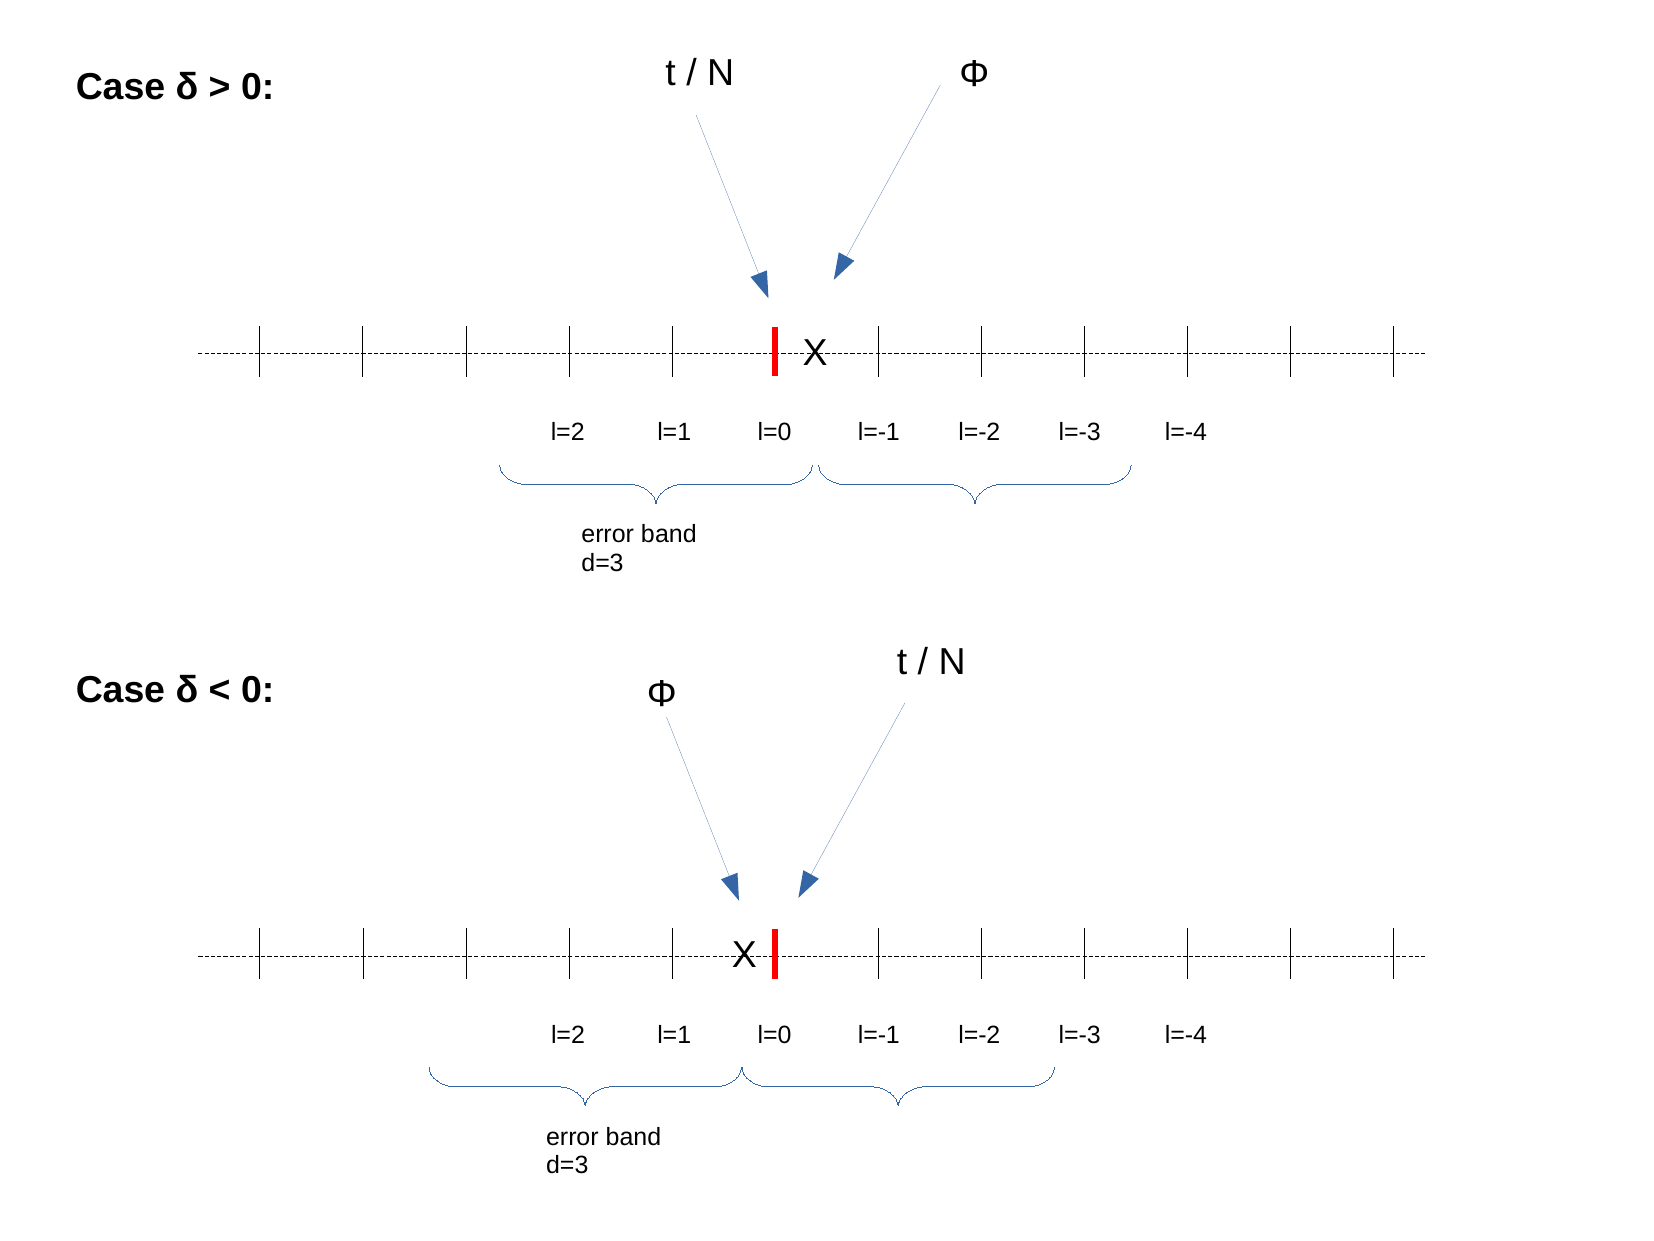

t / N
Φ
Case δ > 0:
X
l=0
l=1
l=-1
l=2
l=-2
l=-3
l=-4
error band d=3
t / N
Case δ < 0:
Φ
X
l=0
l=1
l=-1
l=2
l=-2
l=-3
l=-4
error band d=3